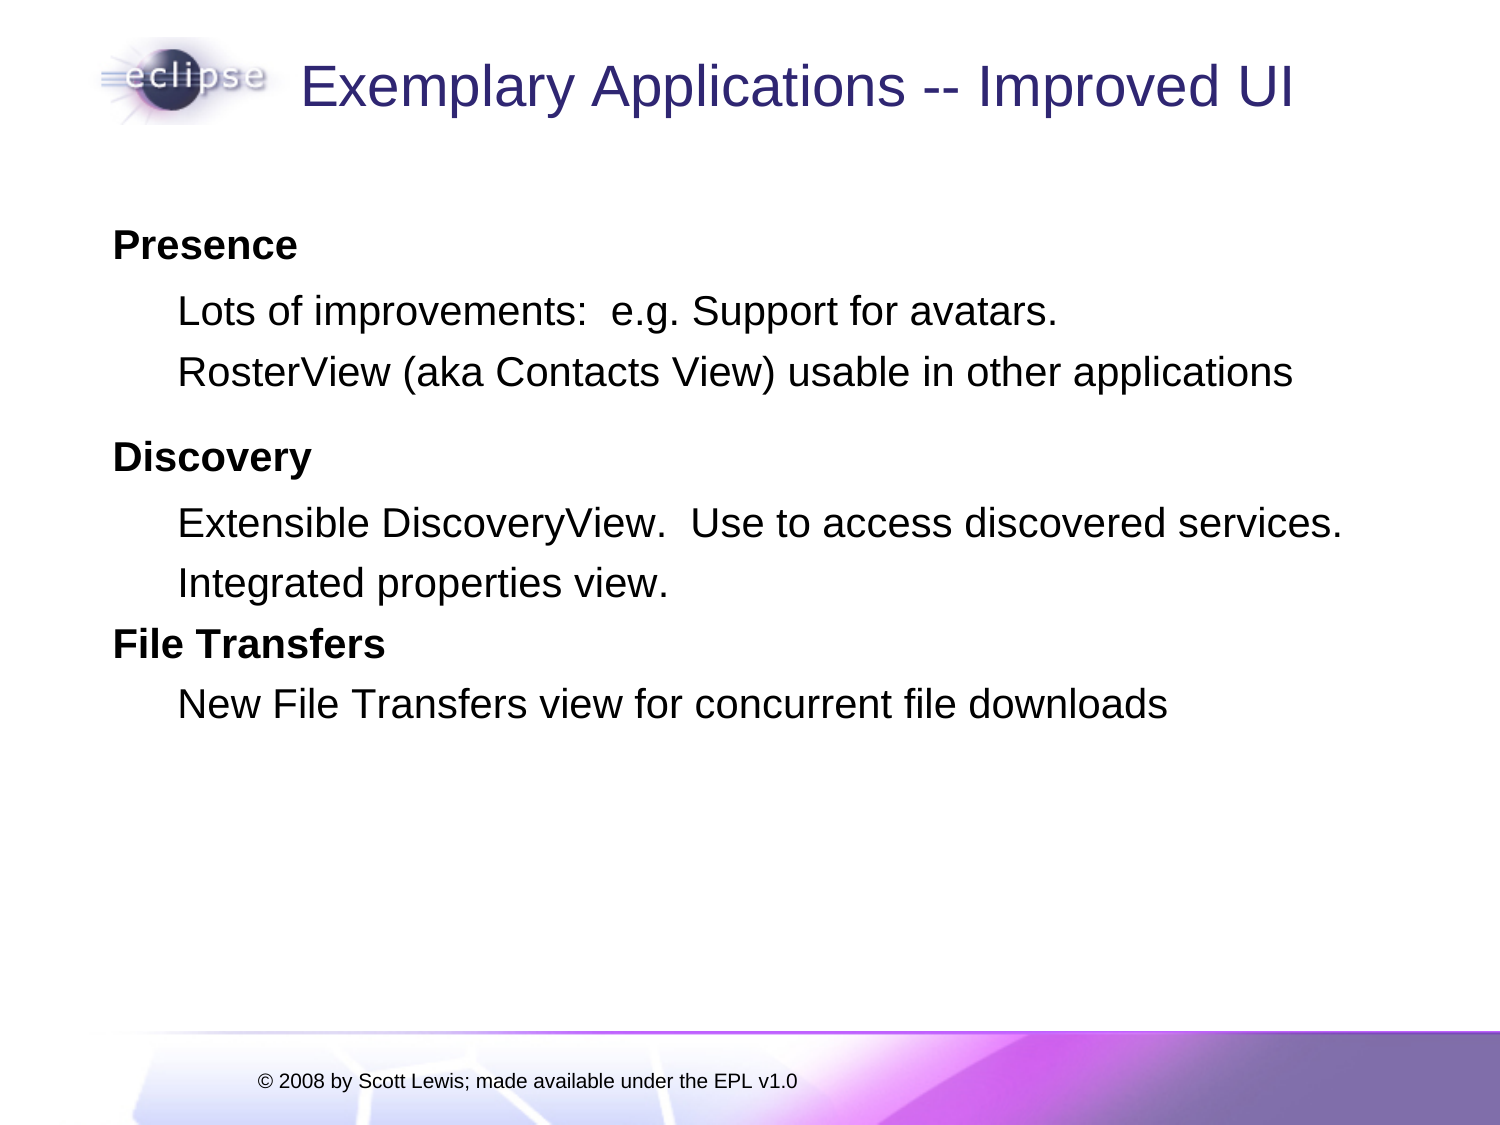

# Exemplary Applications -- Improved UI
Presence
Lots of improvements: e.g. Support for avatars.
RosterView (aka Contacts View) usable in other applications
Discovery
Extensible DiscoveryView. Use to access discovered services.
Integrated properties view.
File Transfers
New File Transfers view for concurrent file downloads